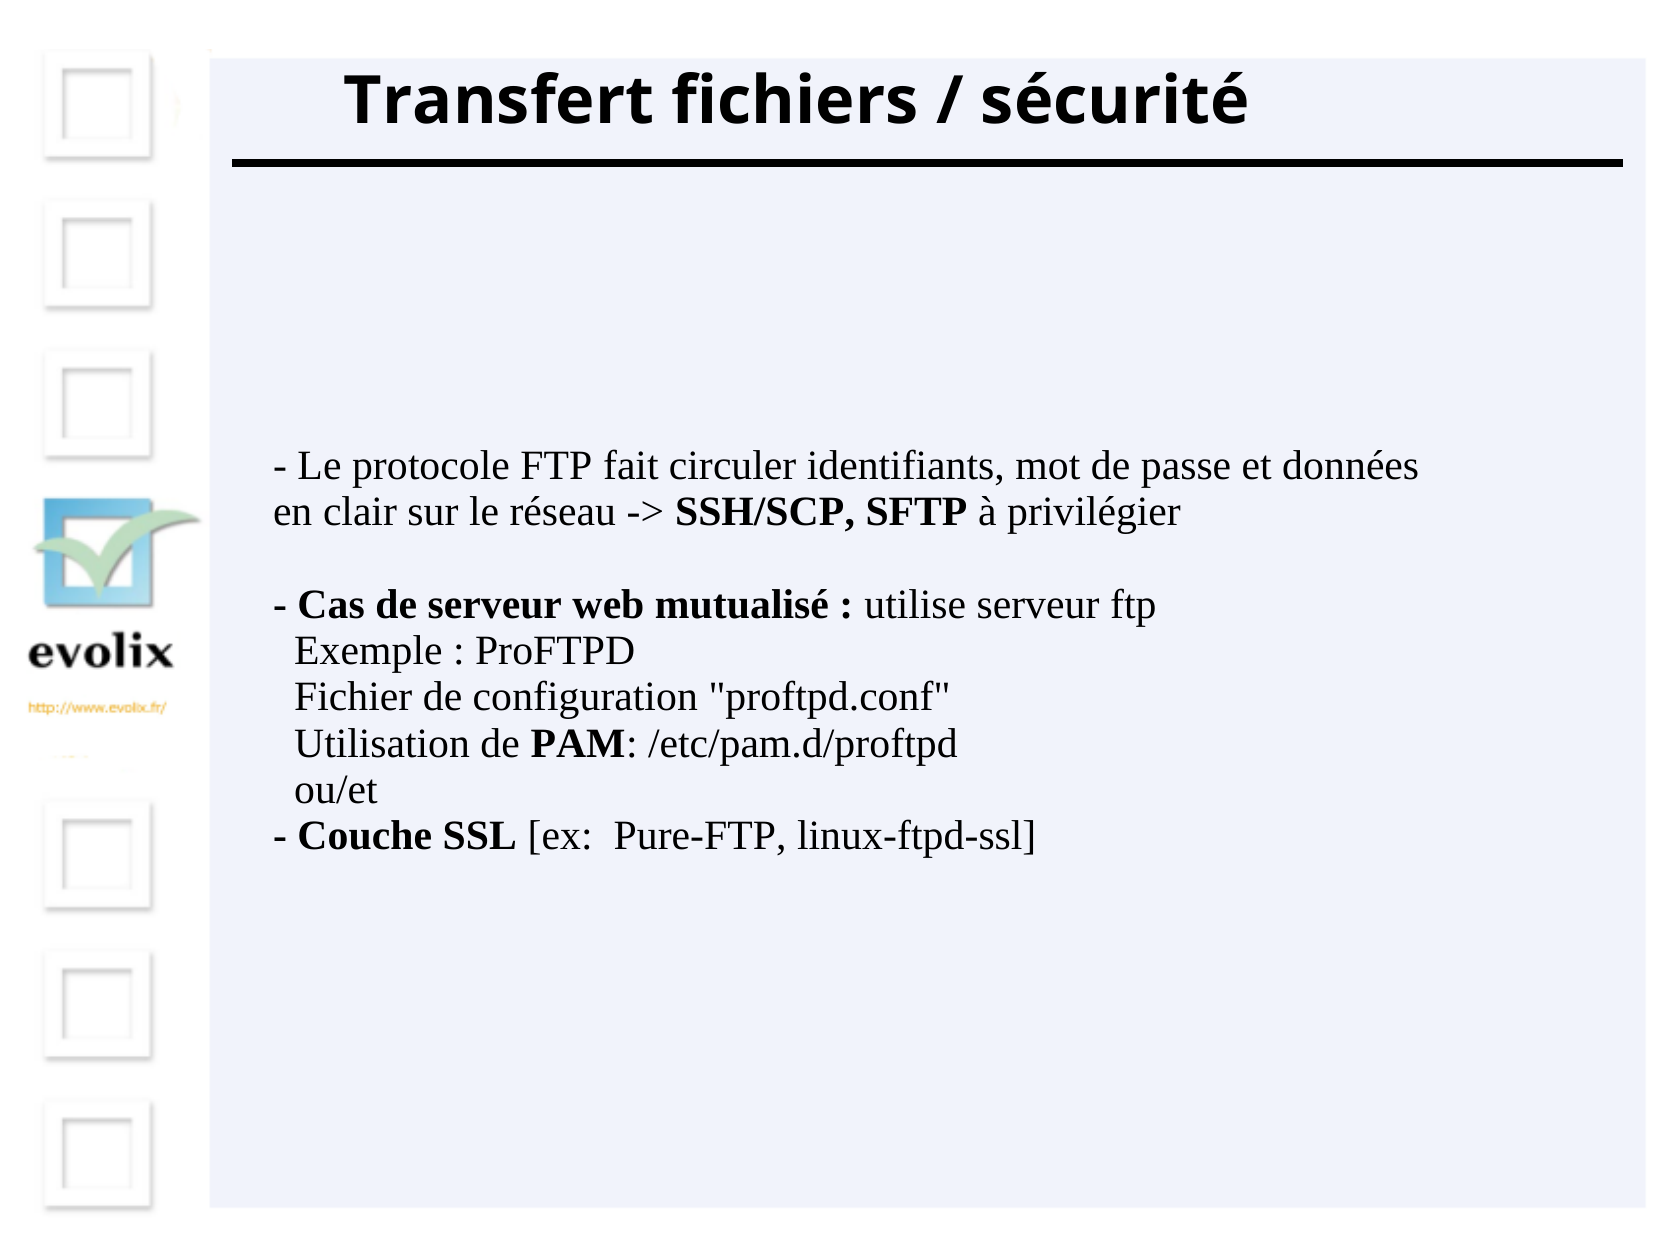

# Transfert fichiers / sécurité
- Le protocole FTP fait circuler identifiants, mot de passe et données
en clair sur le réseau -> SSH/SCP, SFTP à privilégier
- Cas de serveur web mutualisé : utilise serveur ftp
 Exemple : ProFTPD
 Fichier de configuration "proftpd.conf"
 Utilisation de PAM: /etc/pam.d/proftpd
 ou/et
- Couche SSL [ex: Pure-FTP, linux-ftpd-ssl]